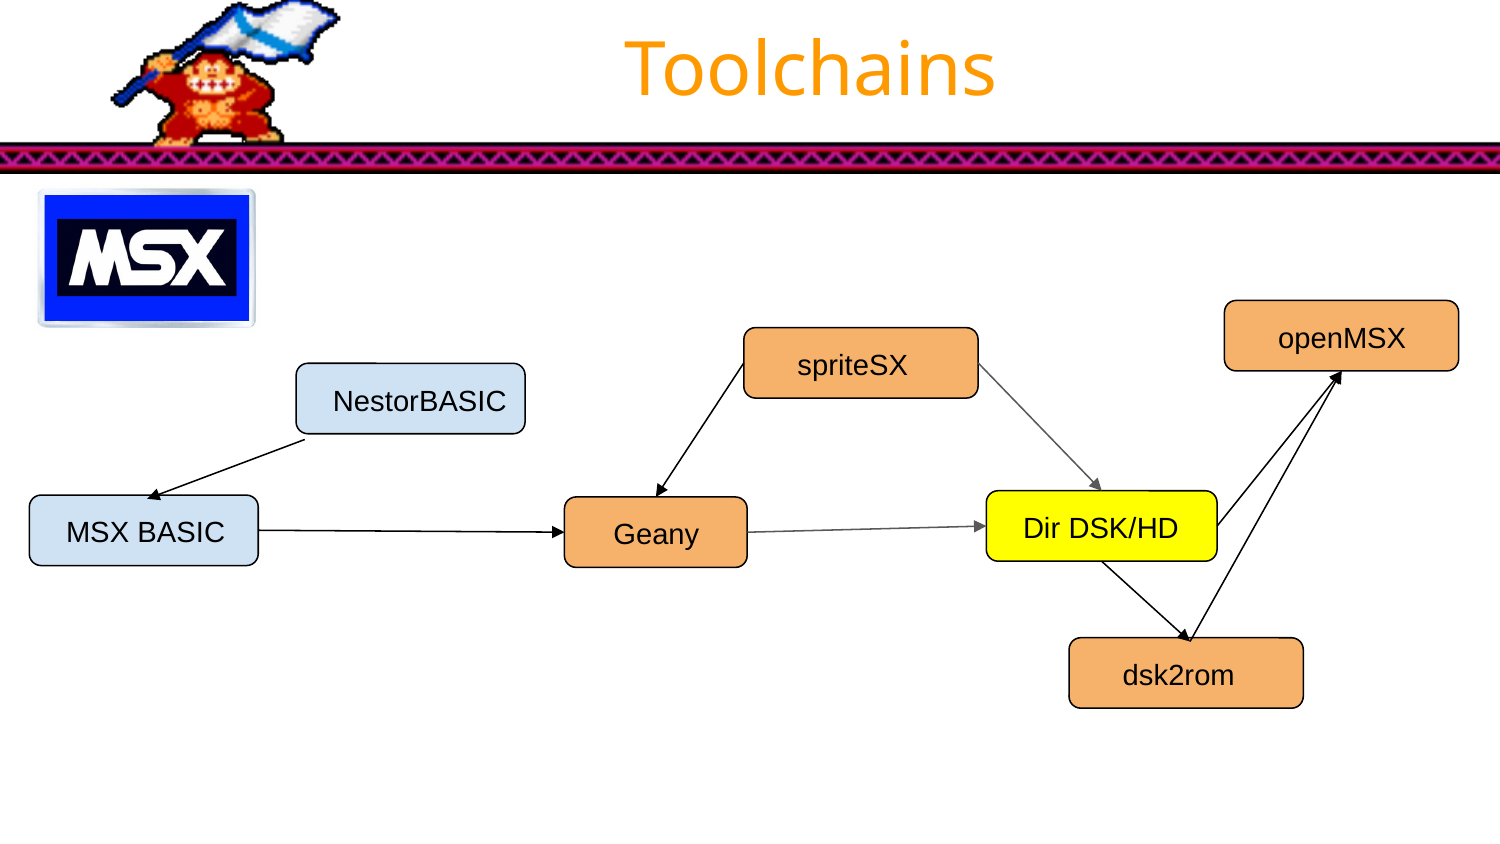

# Toolchains
 openMSX
 spriteSX
NestorBASIC
Dir DSK/HD
MSX BASIC
 Geany
 dsk2rom
 spriteSX